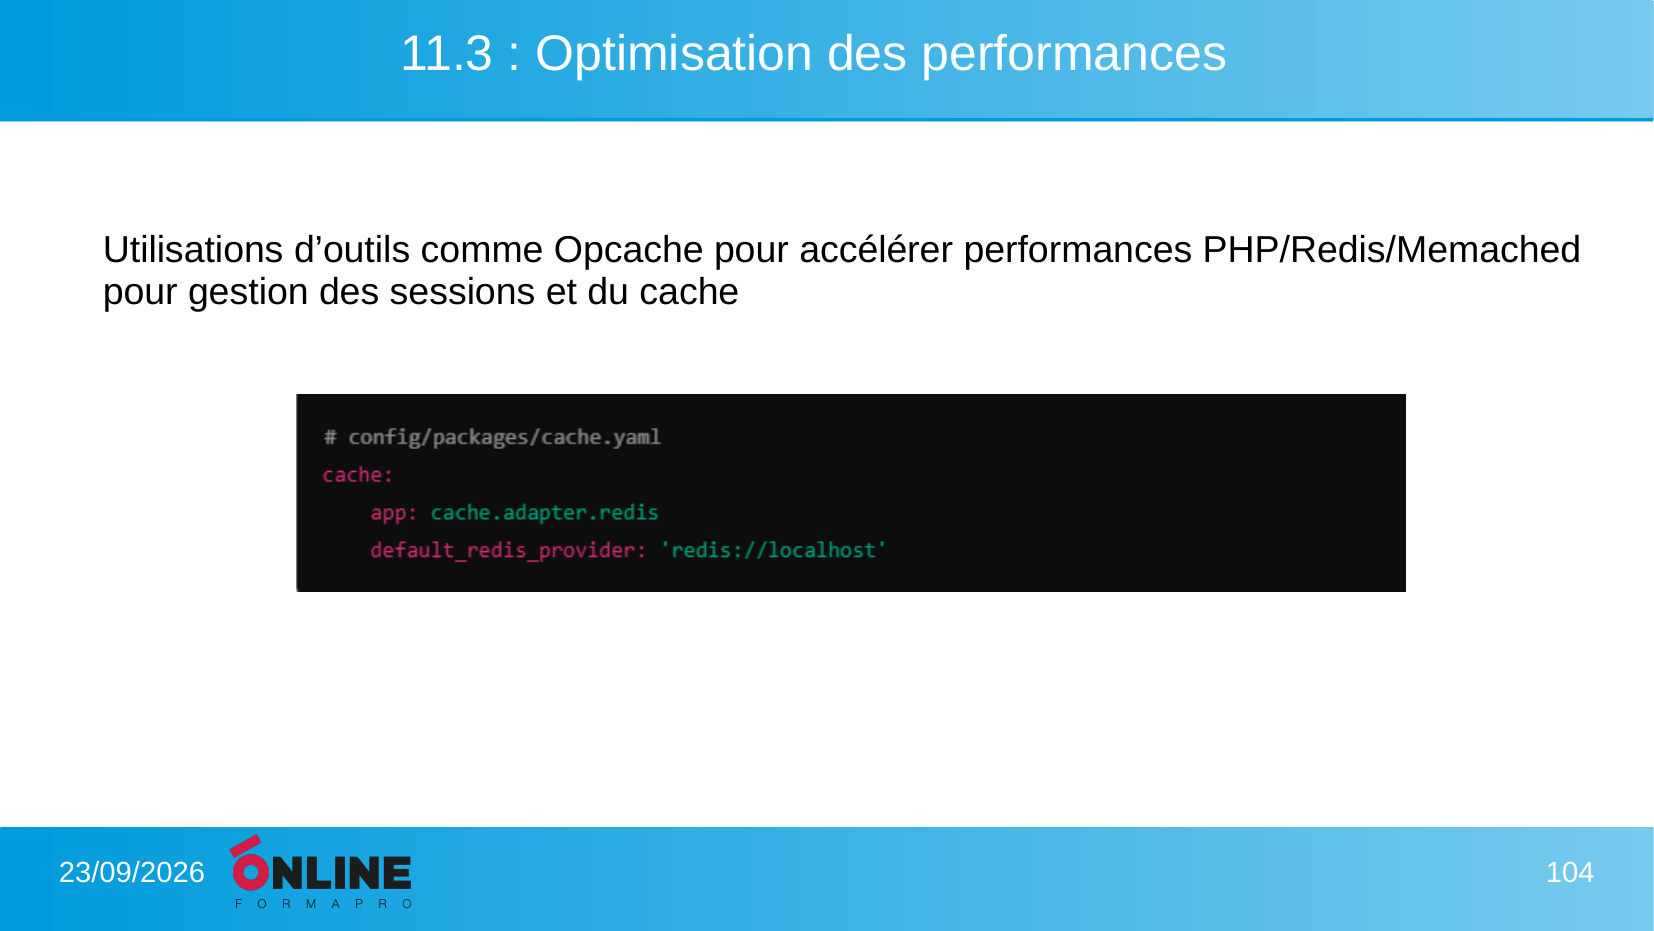

# 11.3 : Optimisation des performances
Utilisations d’outils comme Opcache pour accélérer performances PHP/Redis/Memached
pour gestion des sessions et du cache
104